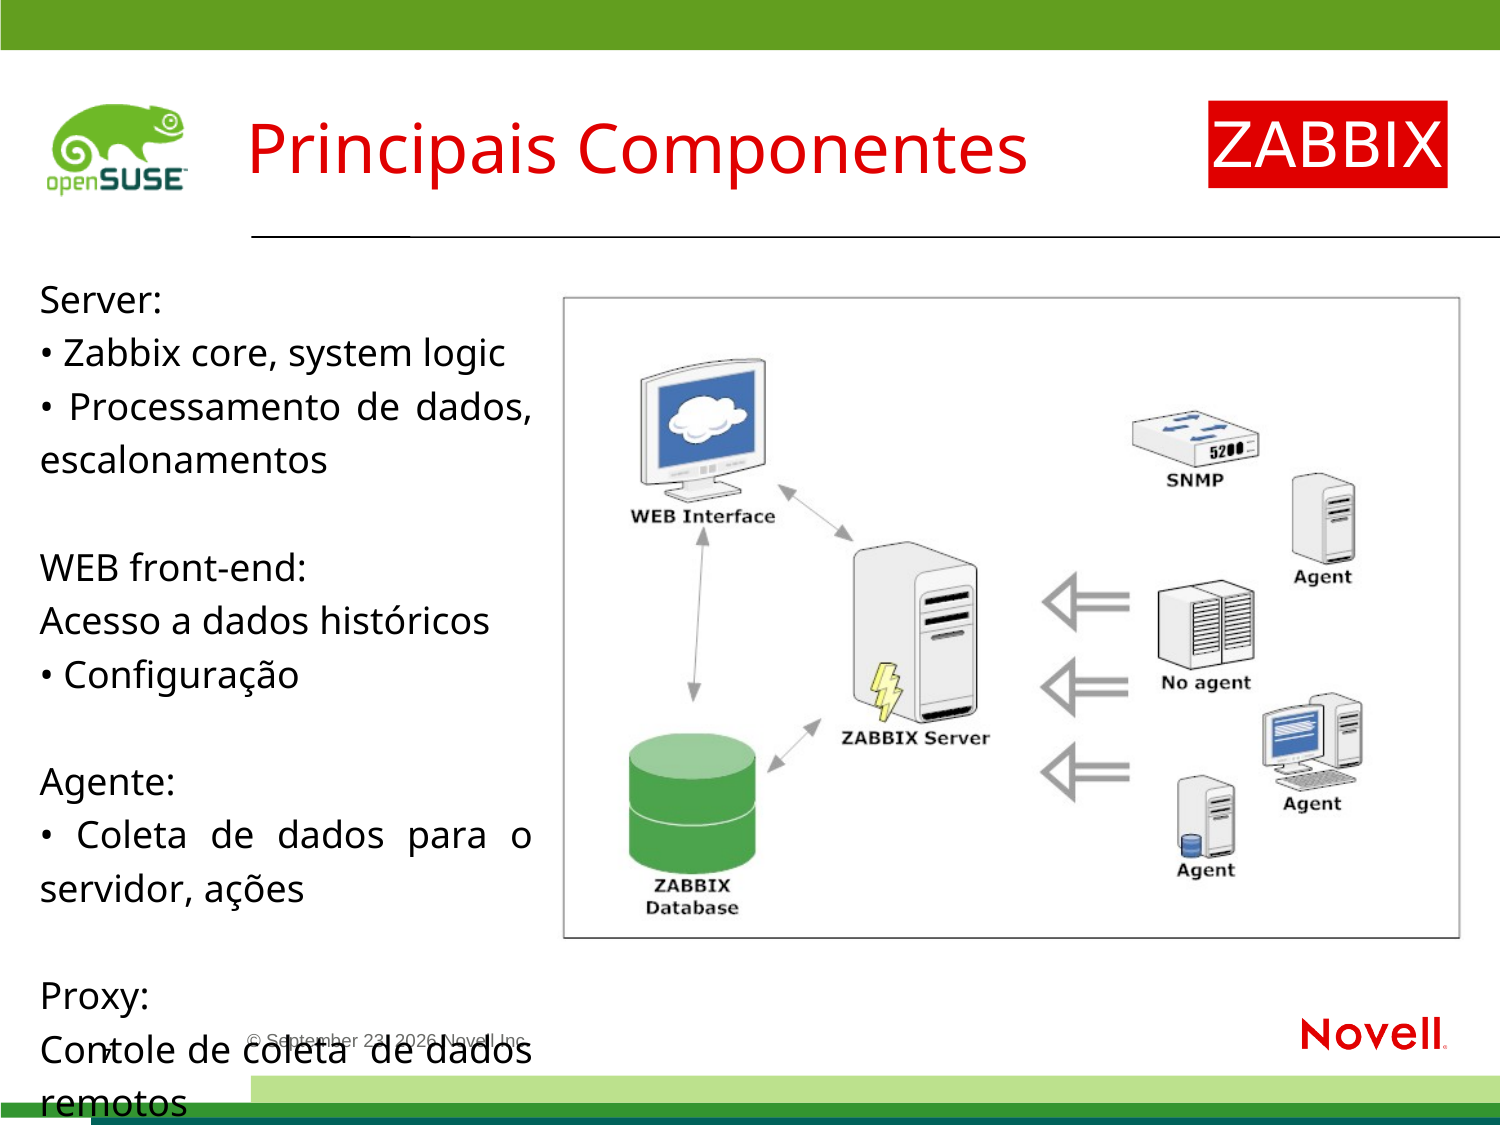

# Principais Componentes
ZABBIX
Server:
• Zabbix core, system logic
• Processamento de dados, escalonamentos
WEB front-end:
Acesso a dados históricos
• Configuração
Agente:
• Coleta de dados para o servidor, ações
Proxy:
Contole de coleta de dados remotos